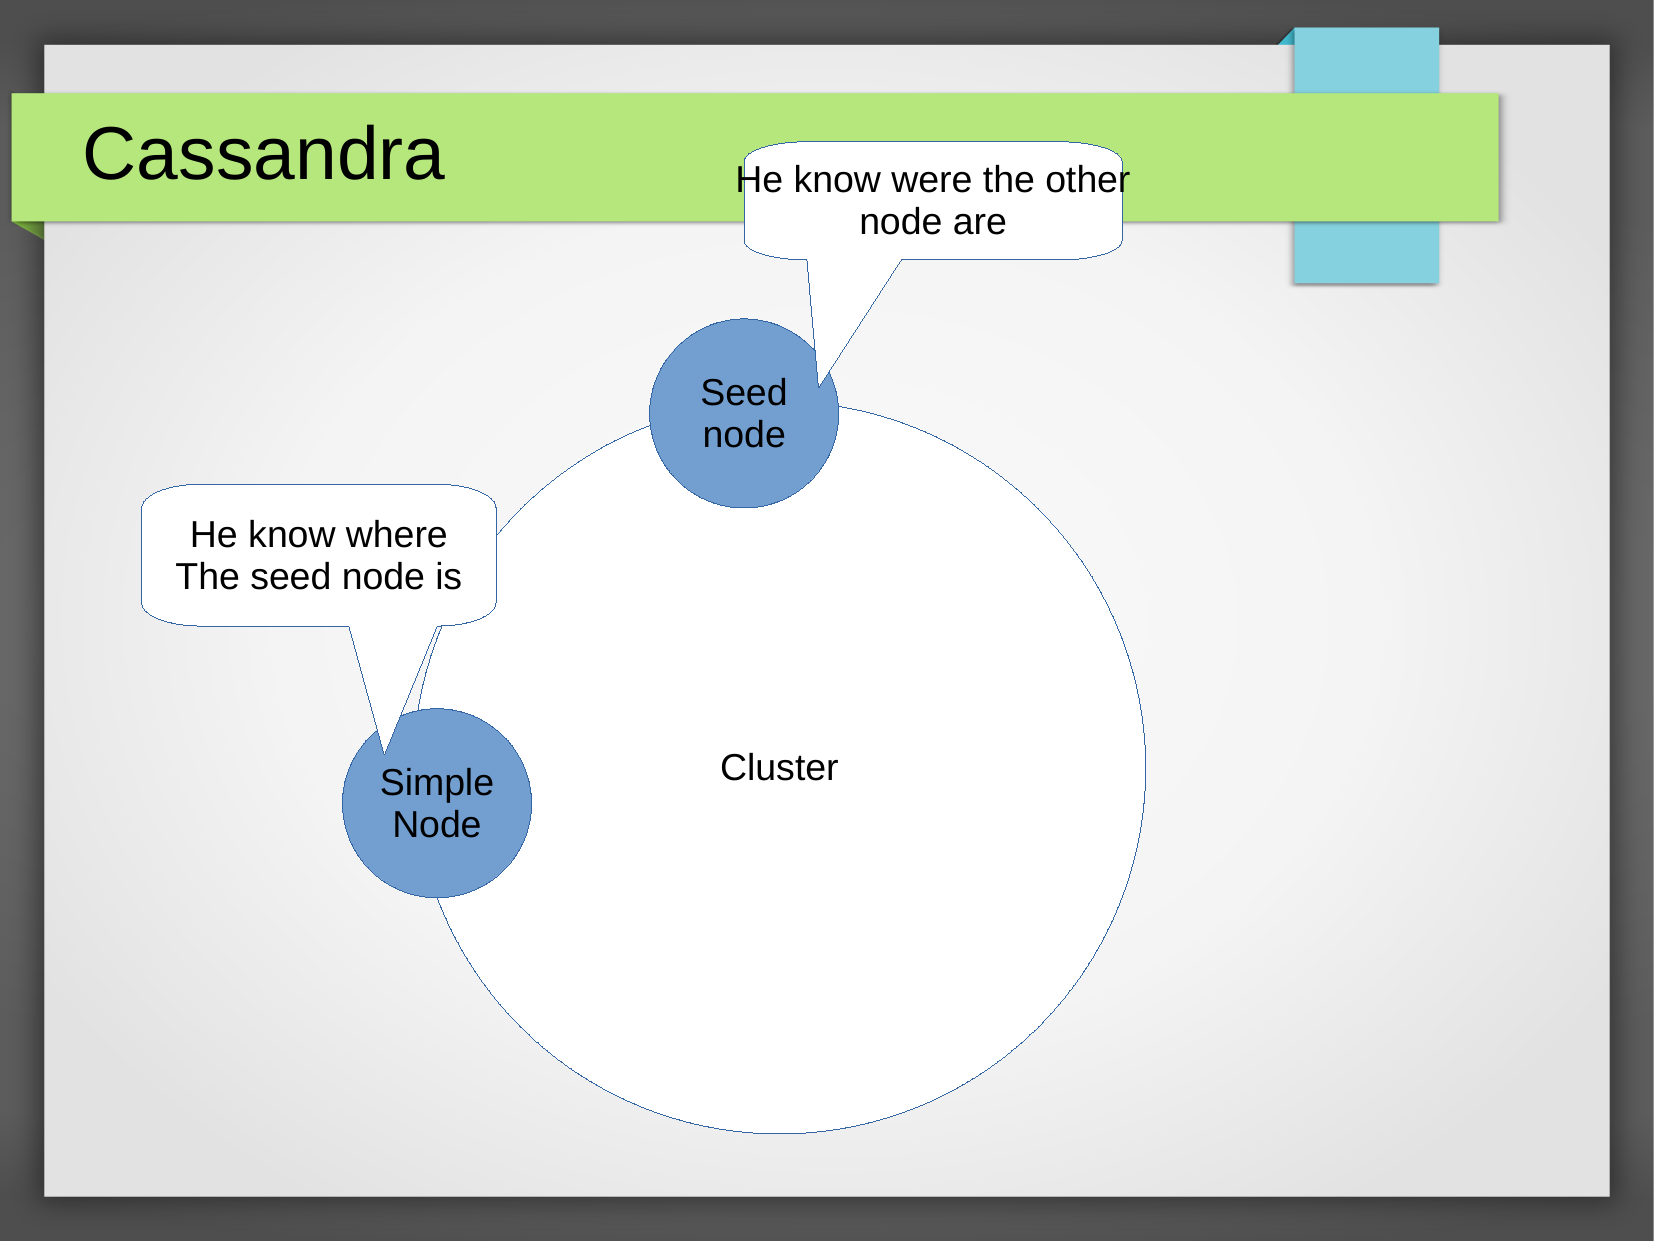

# Cassandra
He know were the other
node are
Seed
node
Cluster
He know where
The seed node is
Simple
Node